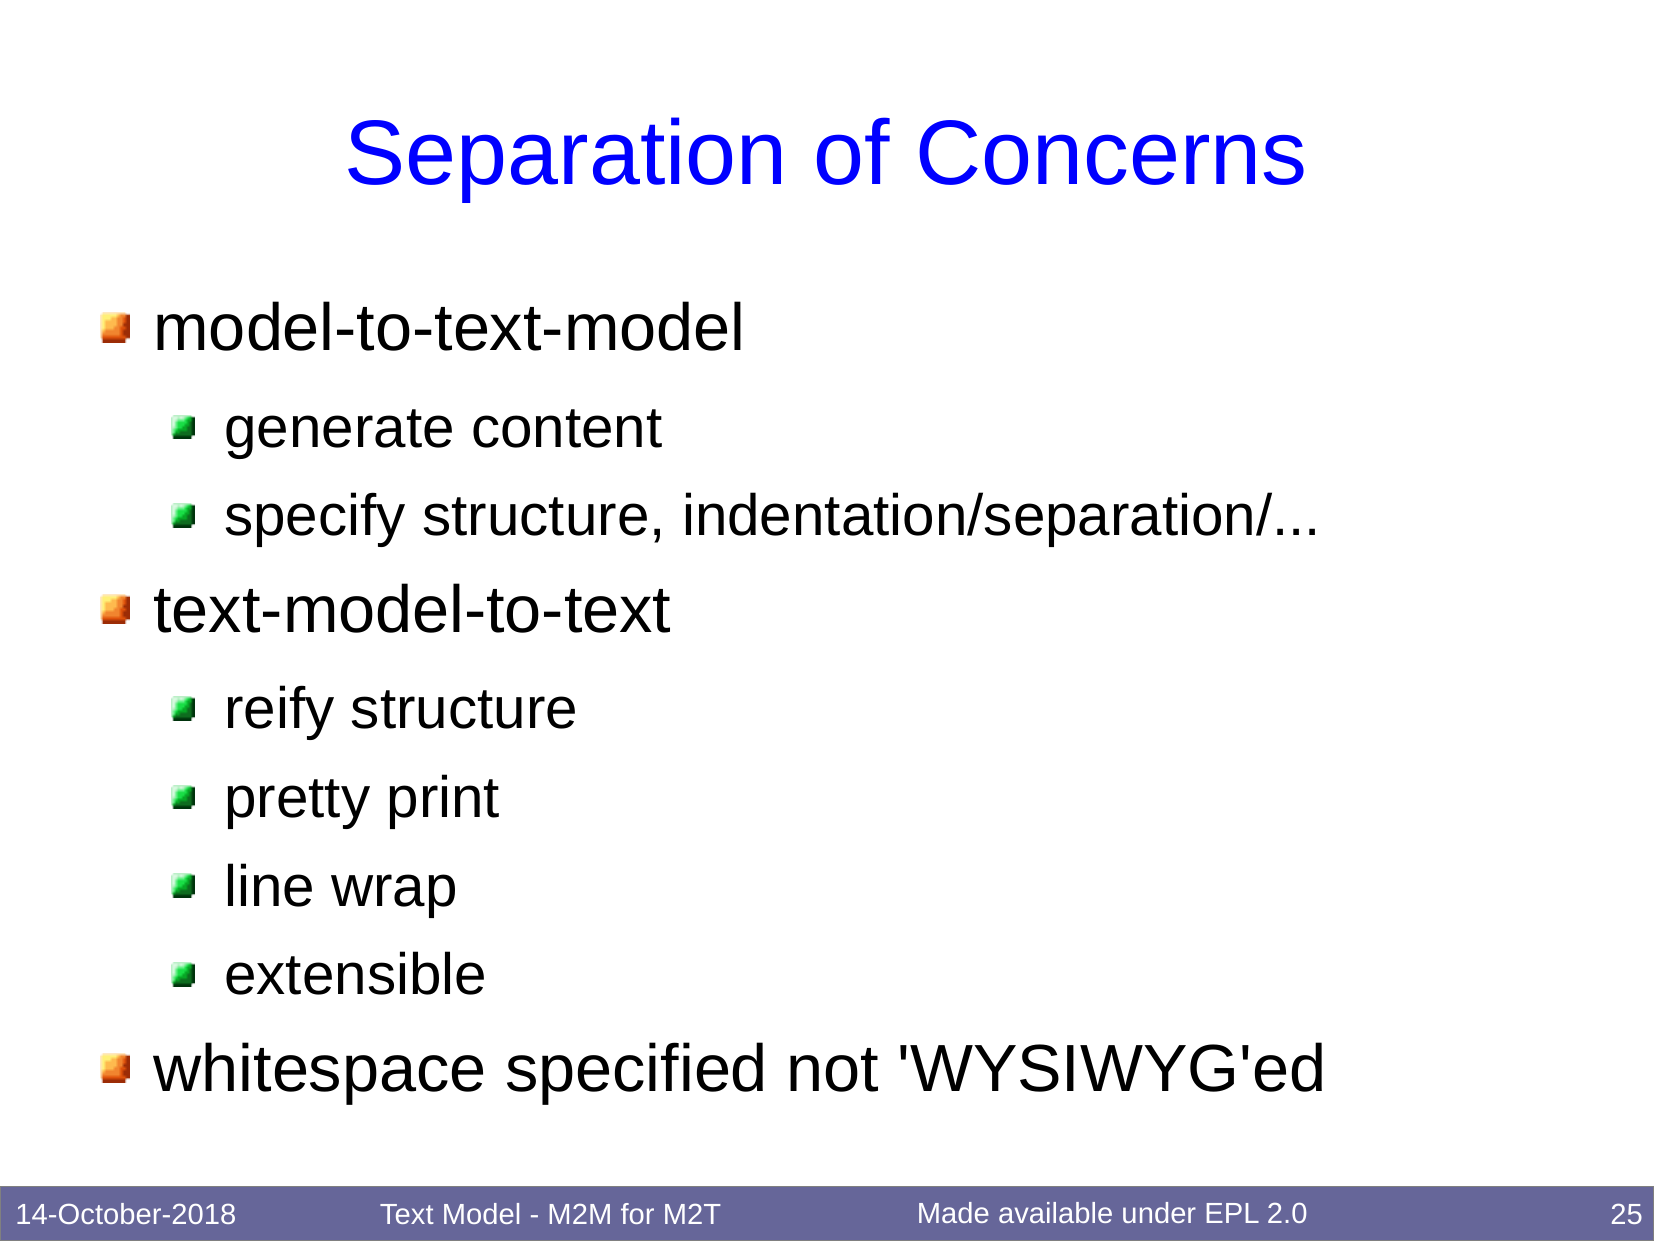

# Separation of Concerns
model-to-text-model
generate content
specify structure, indentation/separation/...
text-model-to-text
reify structure
pretty print
line wrap
extensible
whitespace specified not 'WYSIWYG'ed
14-October-2018
Text Model - M2M for M2T
25